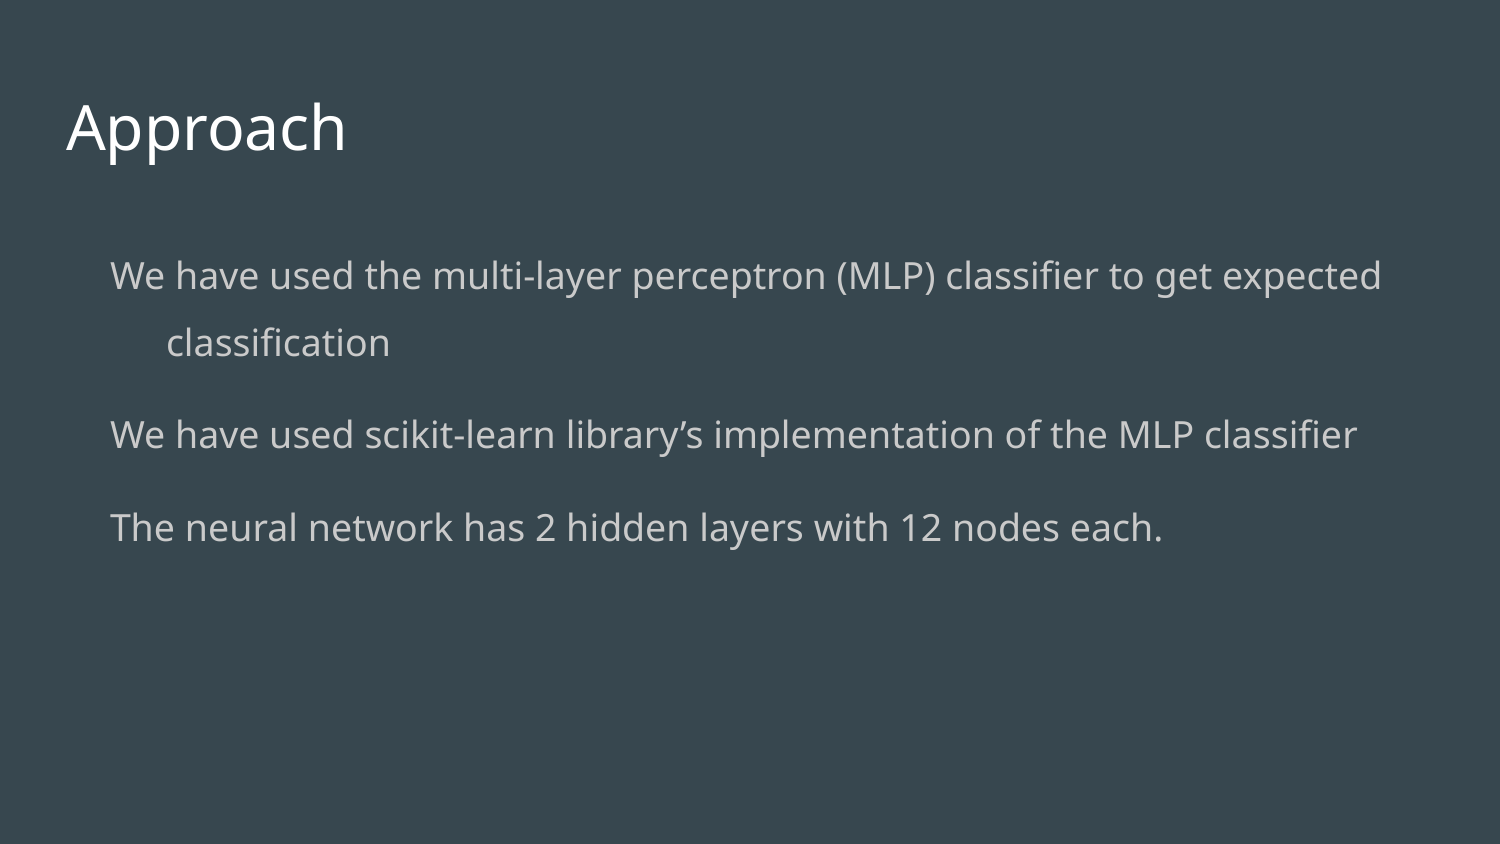

# Approach
We have used the multi-layer perceptron (MLP) classifier to get expected classification
We have used scikit-learn library’s implementation of the MLP classifier
The neural network has 2 hidden layers with 12 nodes each.